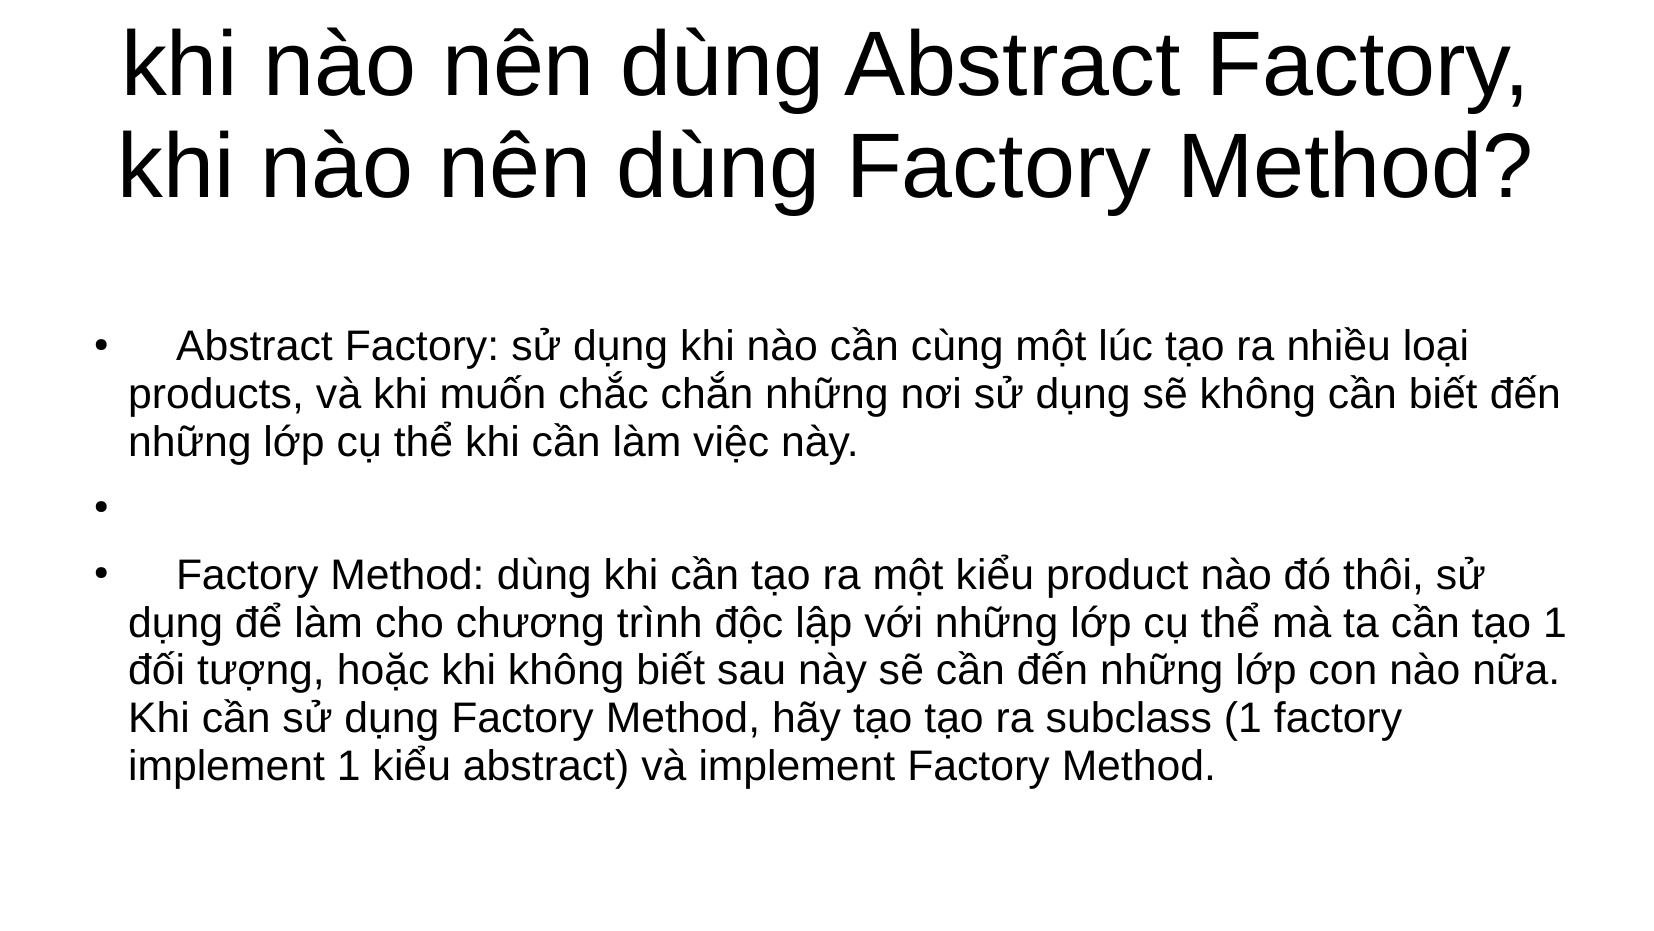

# khi nào nên dùng Abstract Factory, khi nào nên dùng Factory Method?
 Abstract Factory: sử dụng khi nào cần cùng một lúc tạo ra nhiều loại products, và khi muốn chắc chắn những nơi sử dụng sẽ không cần biết đến những lớp cụ thể khi cần làm việc này.
 Factory Method: dùng khi cần tạo ra một kiểu product nào đó thôi, sử dụng để làm cho chương trình độc lập với những lớp cụ thể mà ta cần tạo 1 đối tượng, hoặc khi không biết sau này sẽ cần đến những lớp con nào nữa. Khi cần sử dụng Factory Method, hãy tạo tạo ra subclass (1 factory implement 1 kiểu abstract) và implement Factory Method.